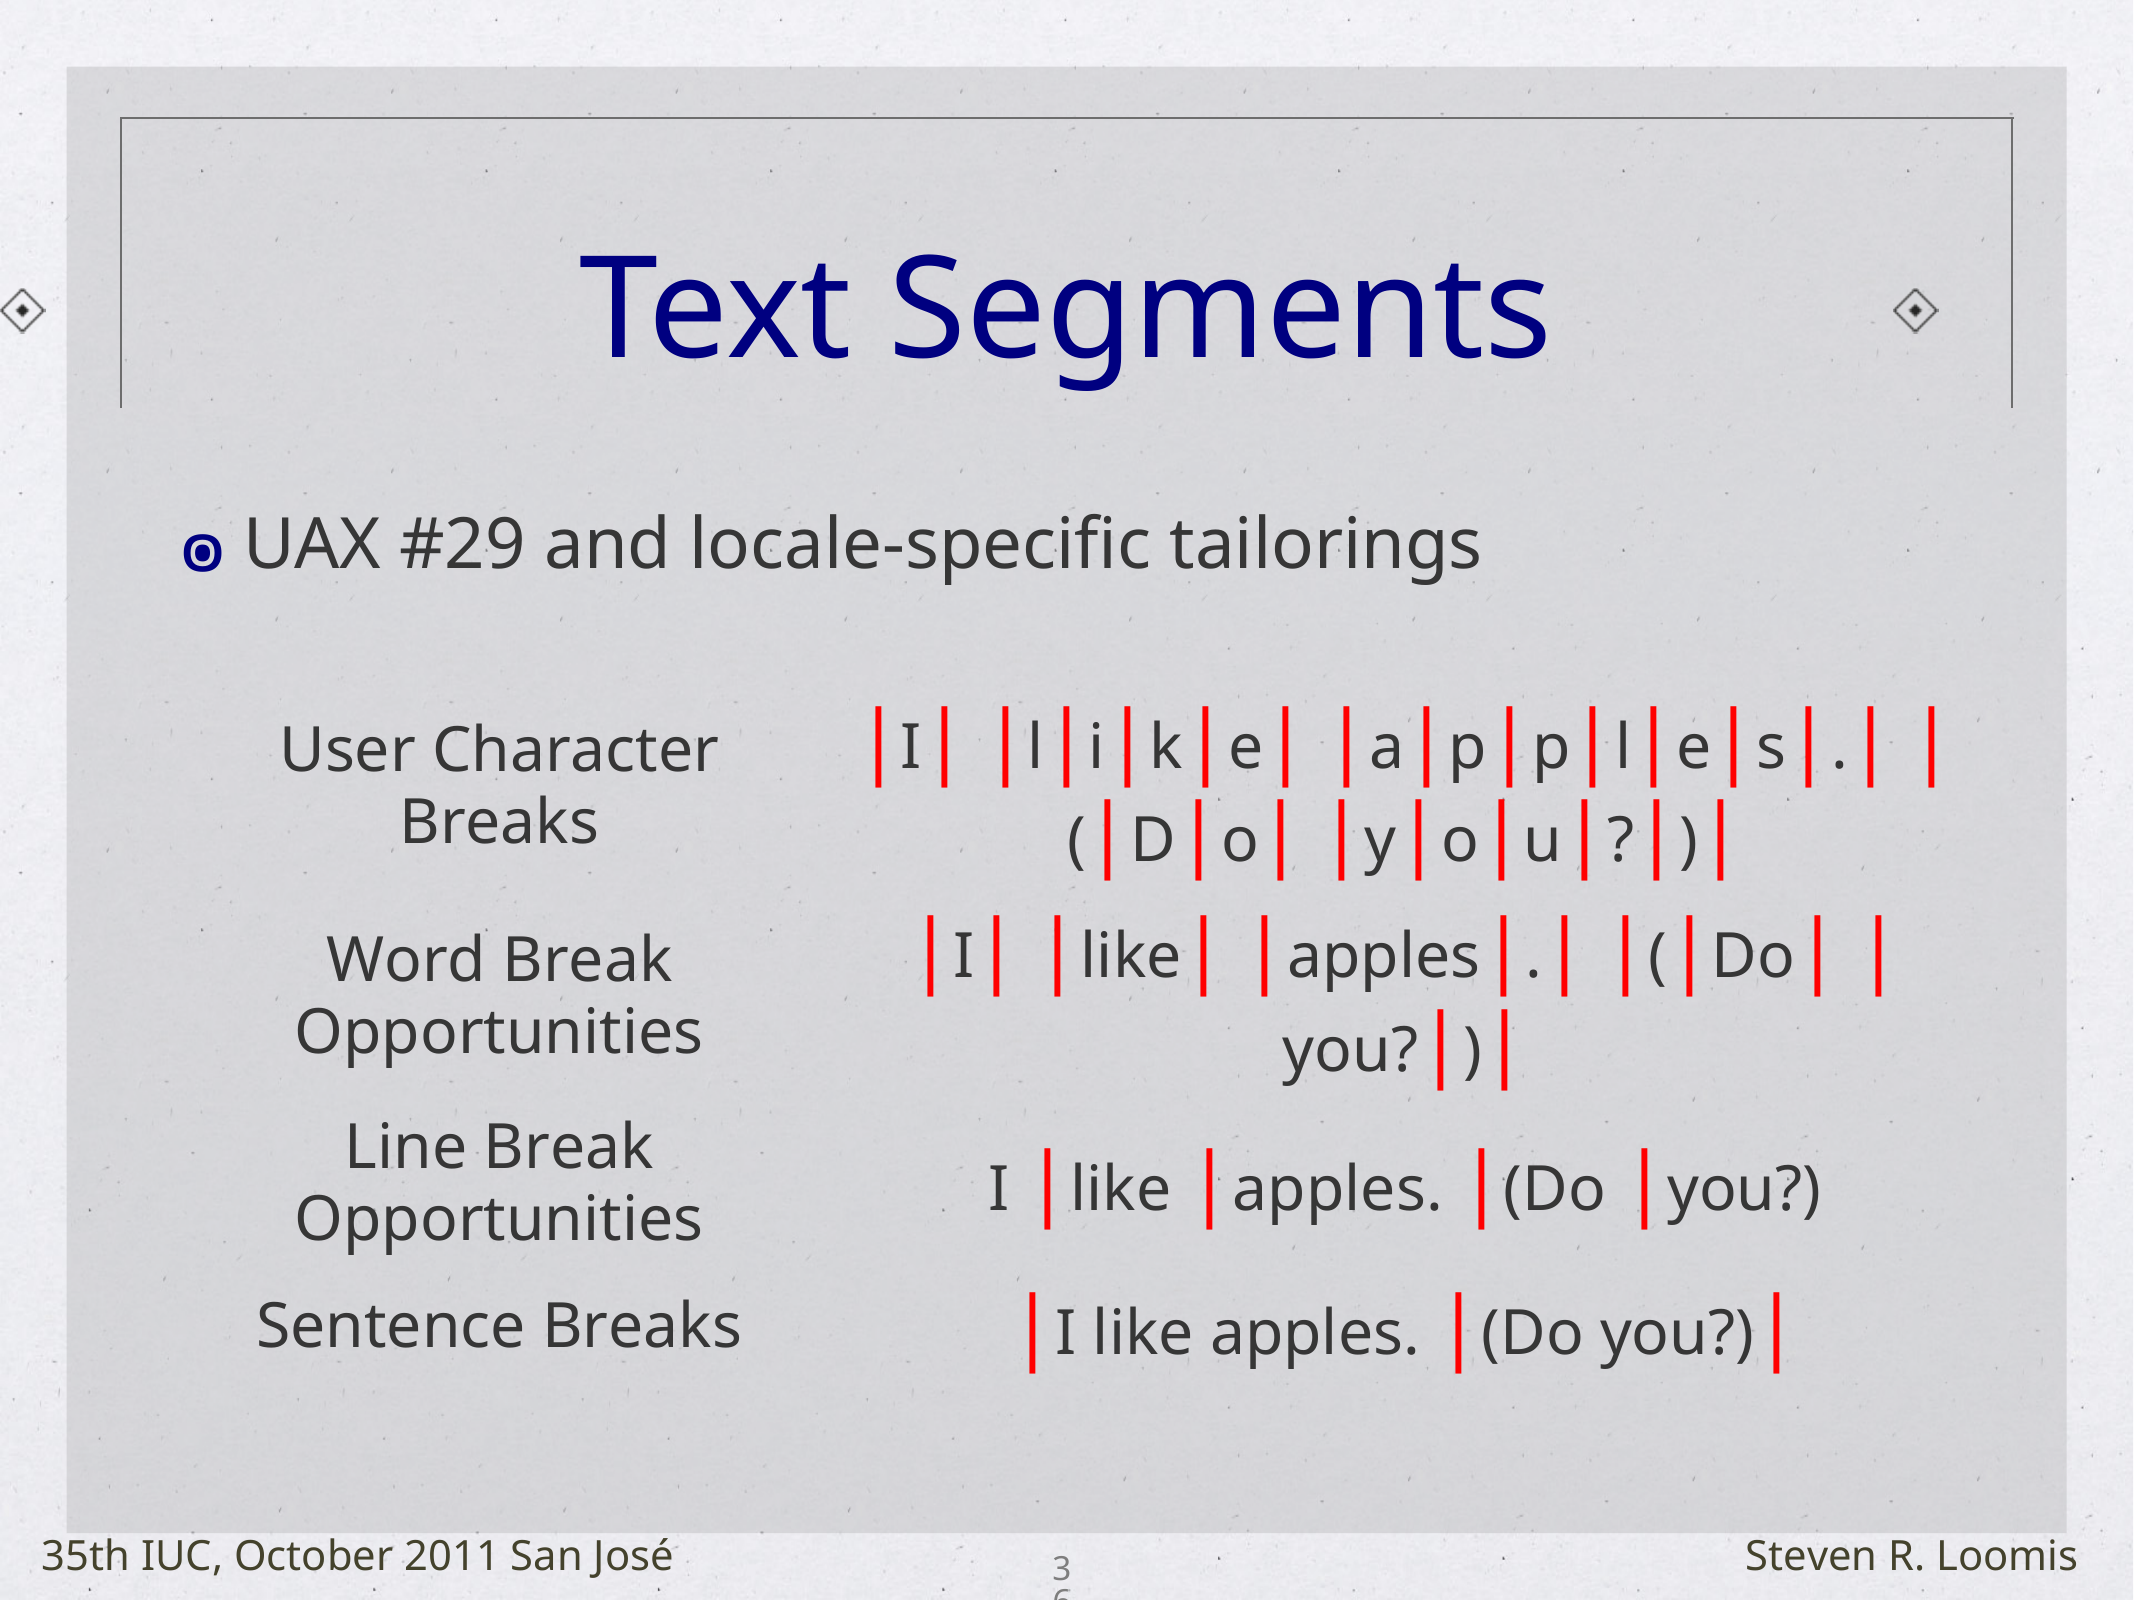

# Text Segments
UAX #29 and locale-specific tailorings
| User Character Breaks | |I| |l|i|k|e| |a|p|p|l|e|s|.| |(|D|o| |y|o|u|?|)| |
| --- | --- |
| Word Break Opportunities | |I| |like| |apples|.| |(|Do| |you?|)| |
| Line Break Opportunities | I |like |apples. |(Do |you?) |
| Sentence Breaks | |I like apples. |(Do you?)| |
36